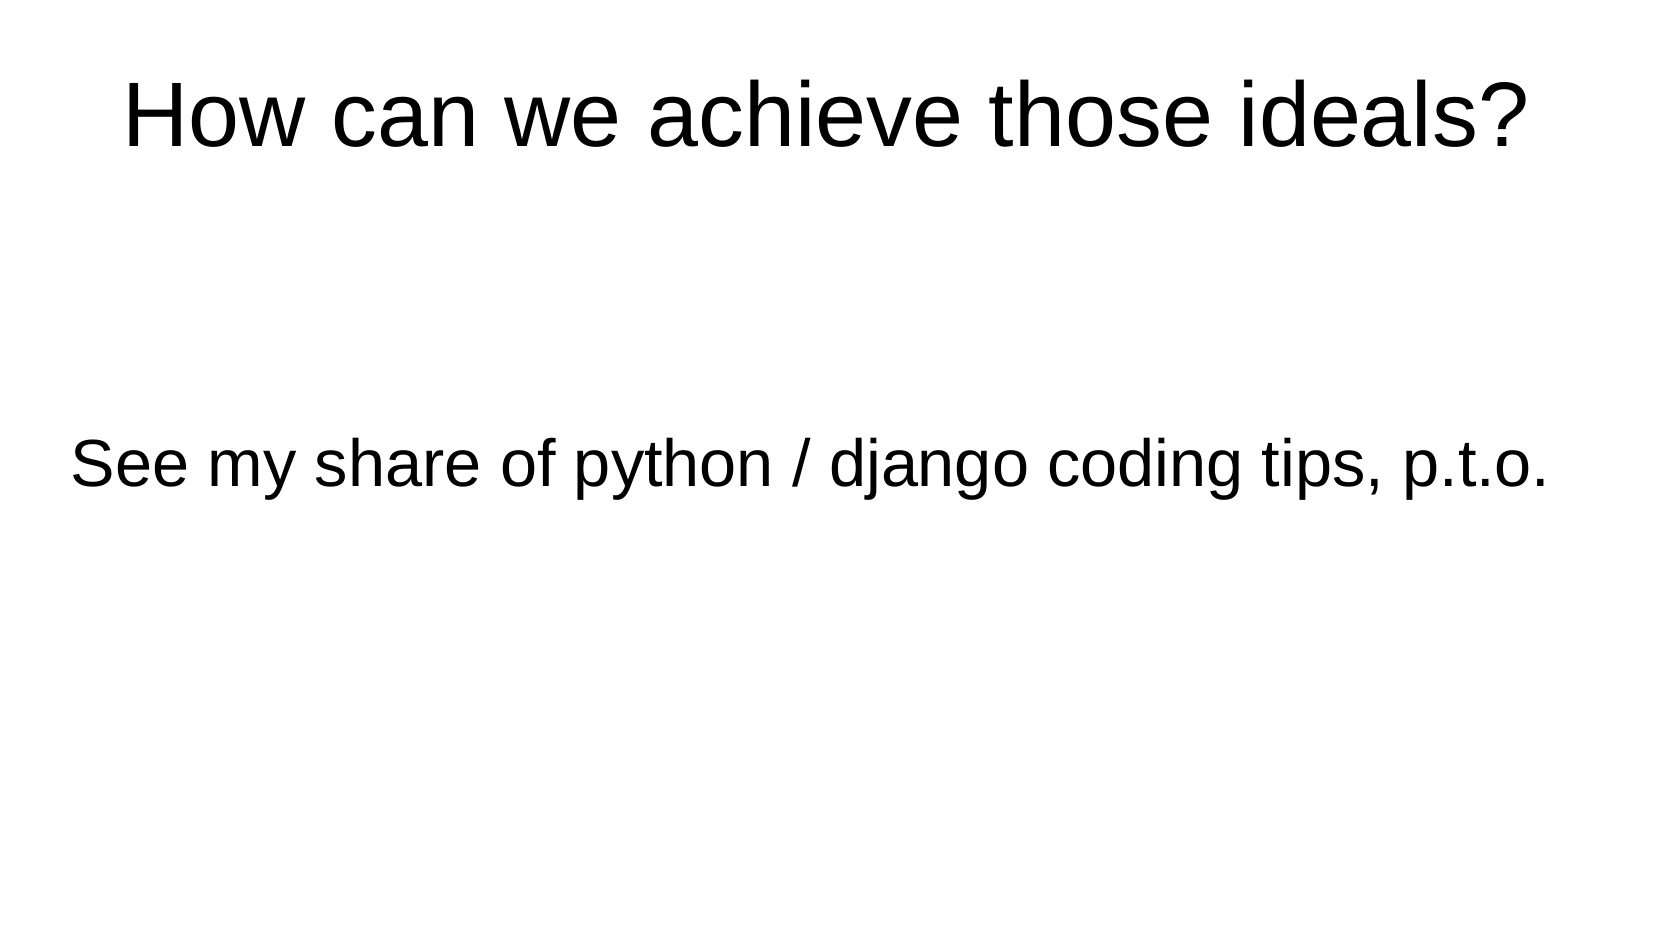

# How can we achieve those ideals?
See my share of python / django coding tips, p.t.o.